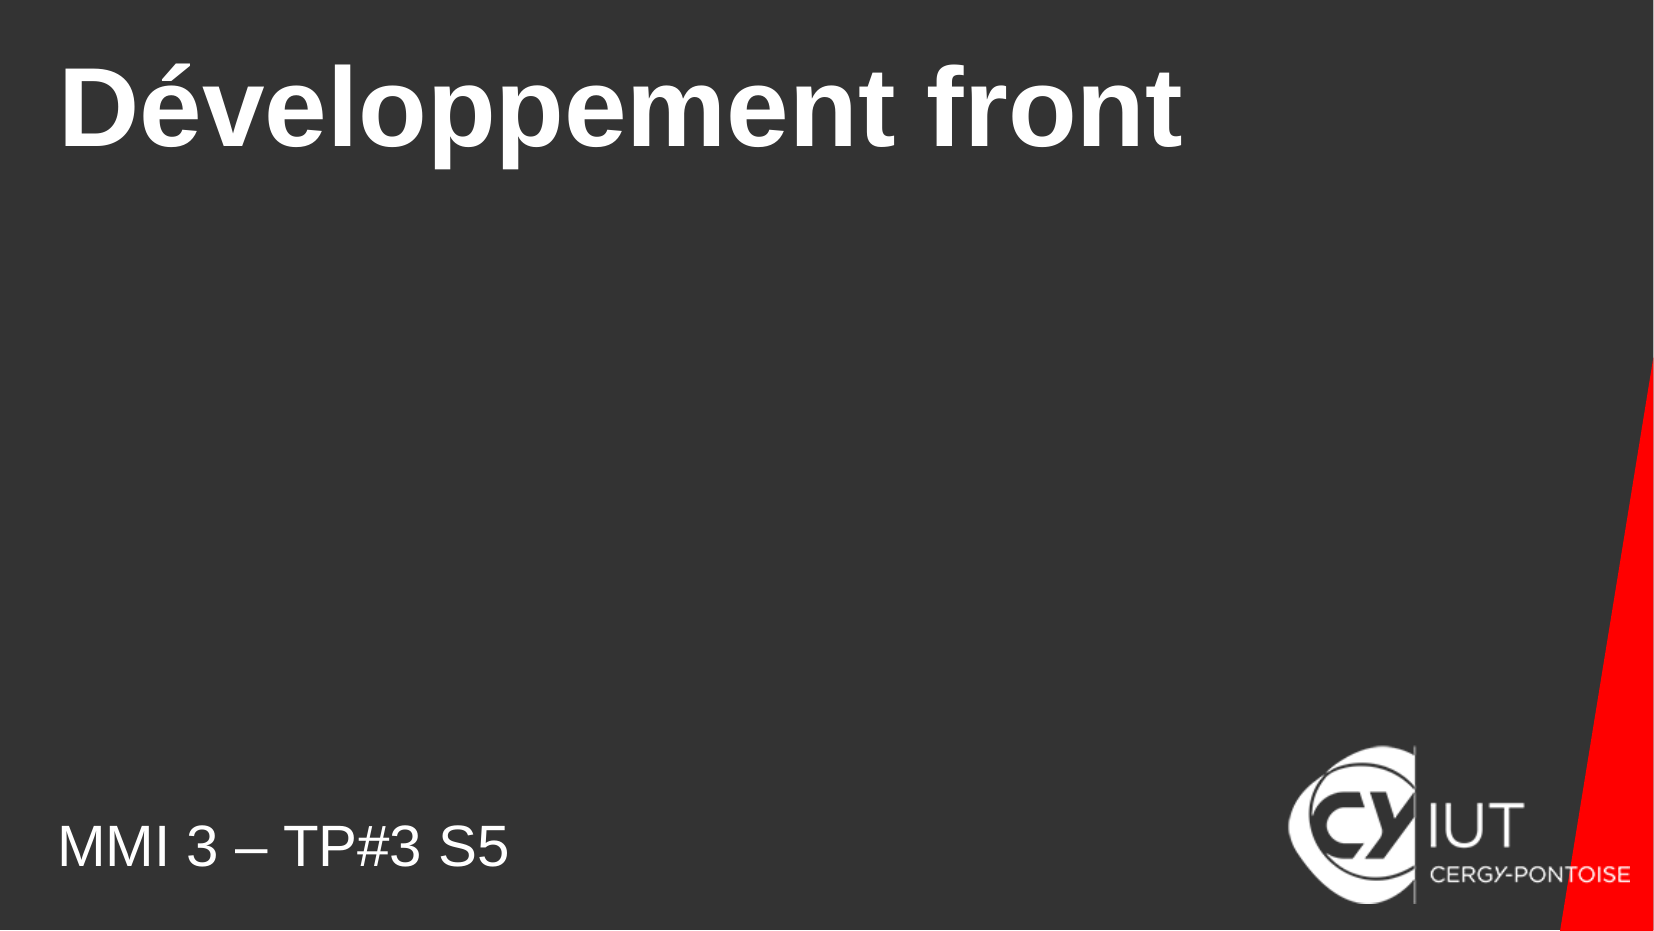

Développement front
MMI 3 – TP#3 S5